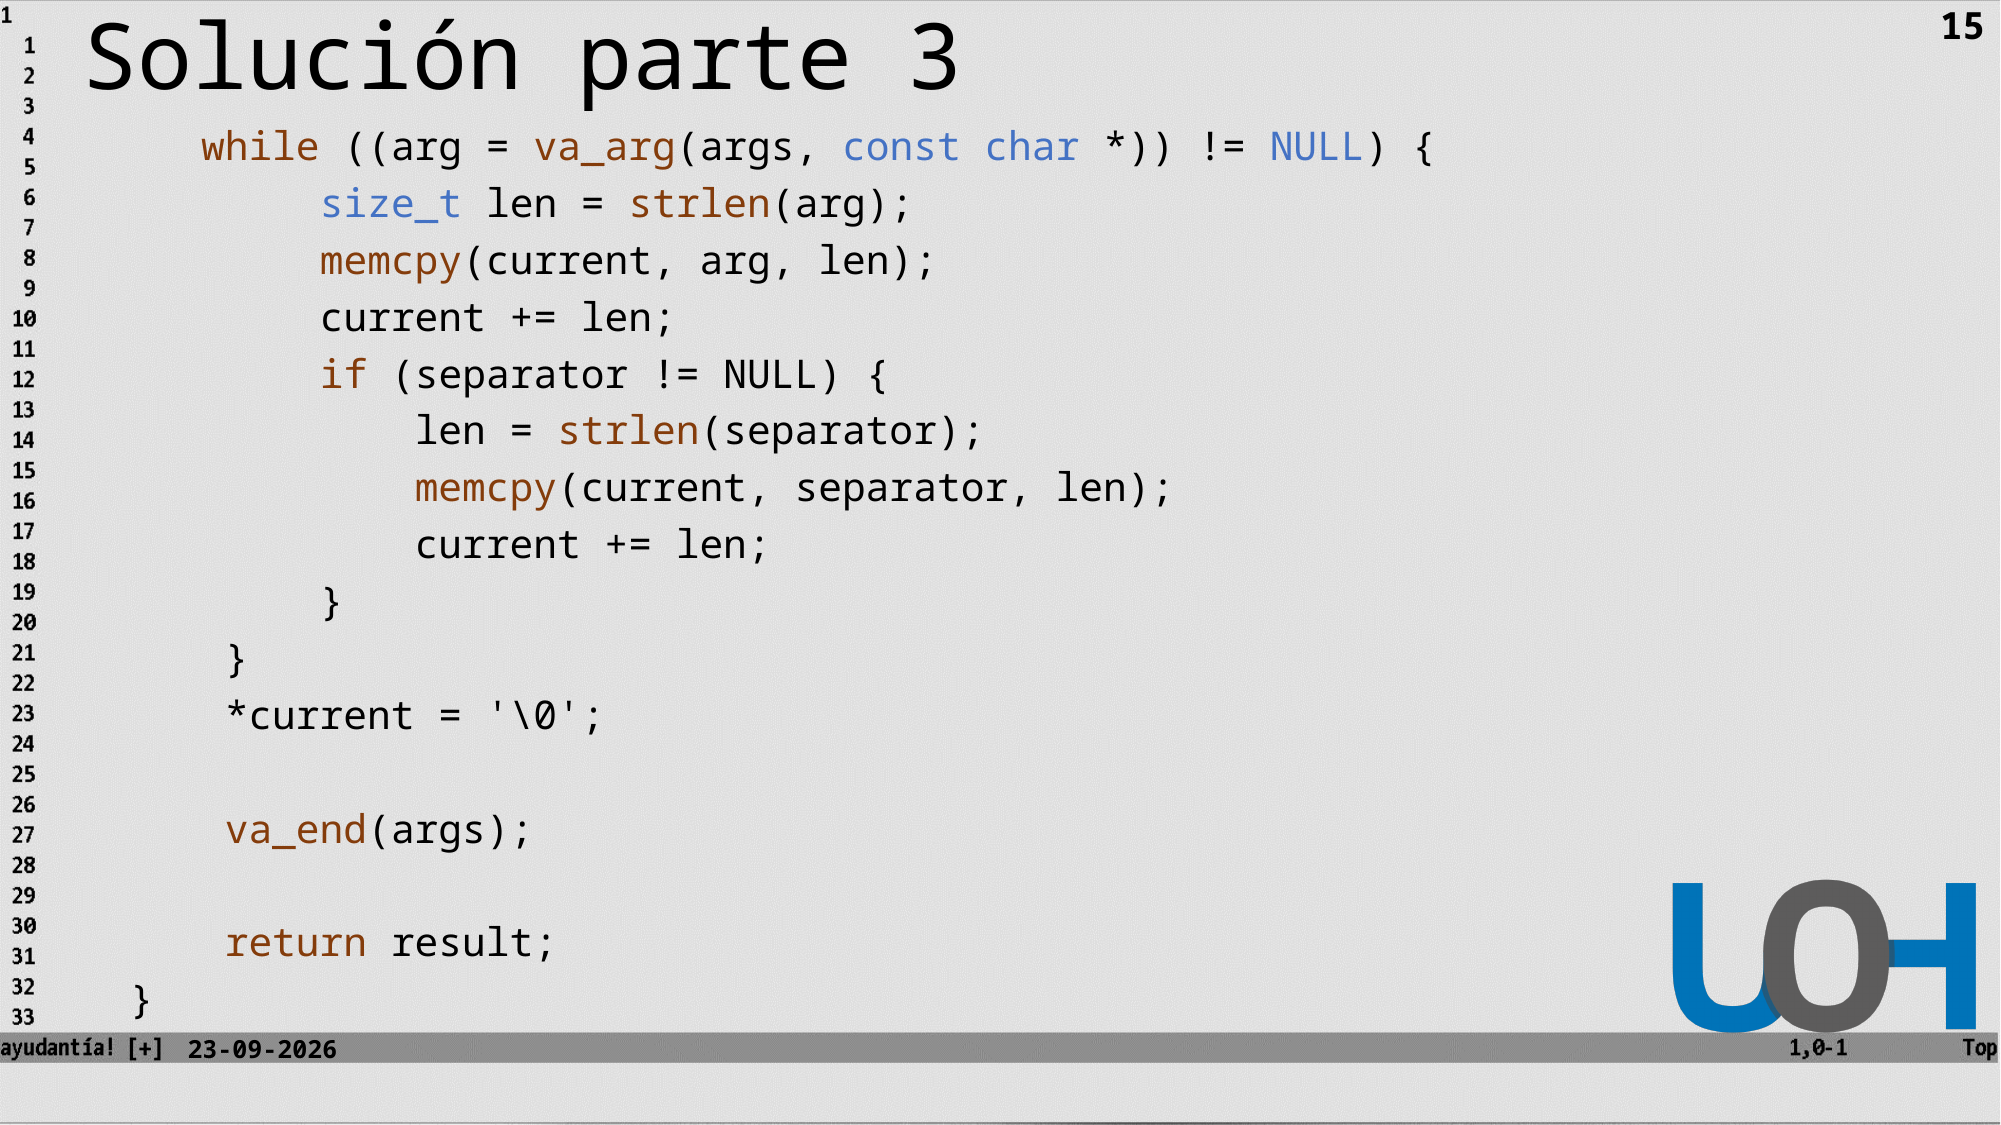

# Solución parte 3
15
 while ((arg = va_arg(args, const char *)) != NULL) {
 size_t len = strlen(arg);
 memcpy(current, arg, len);
 current += len;
 if (separator != NULL) {
 len = strlen(separator);
 memcpy(current, separator, len);
 current += len;
 }
 }
 *current = '\0';
 va_end(args);
 return result;
 }